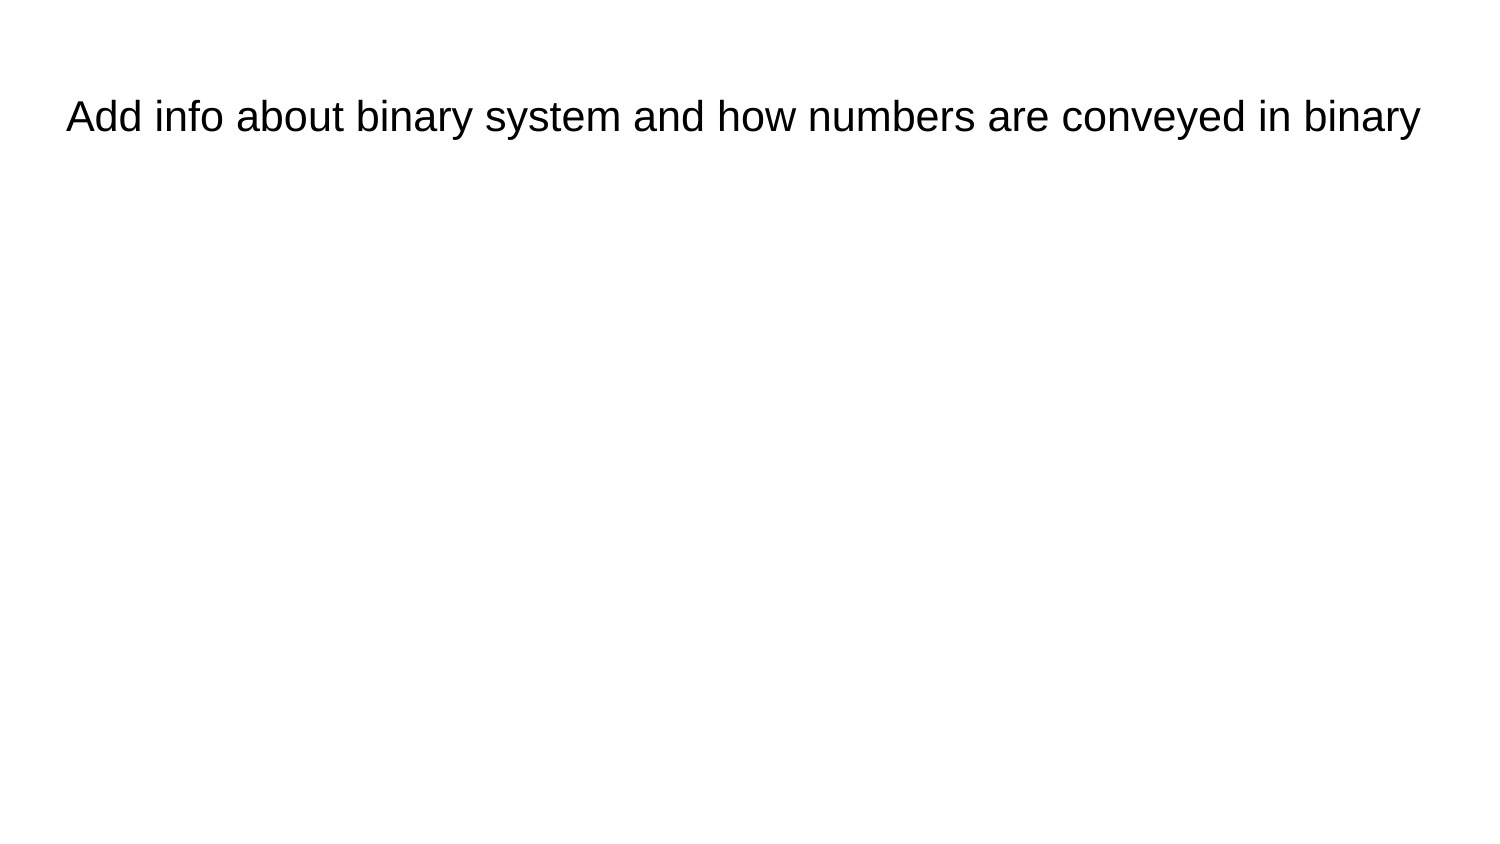

# Add info about binary system and how numbers are conveyed in binary